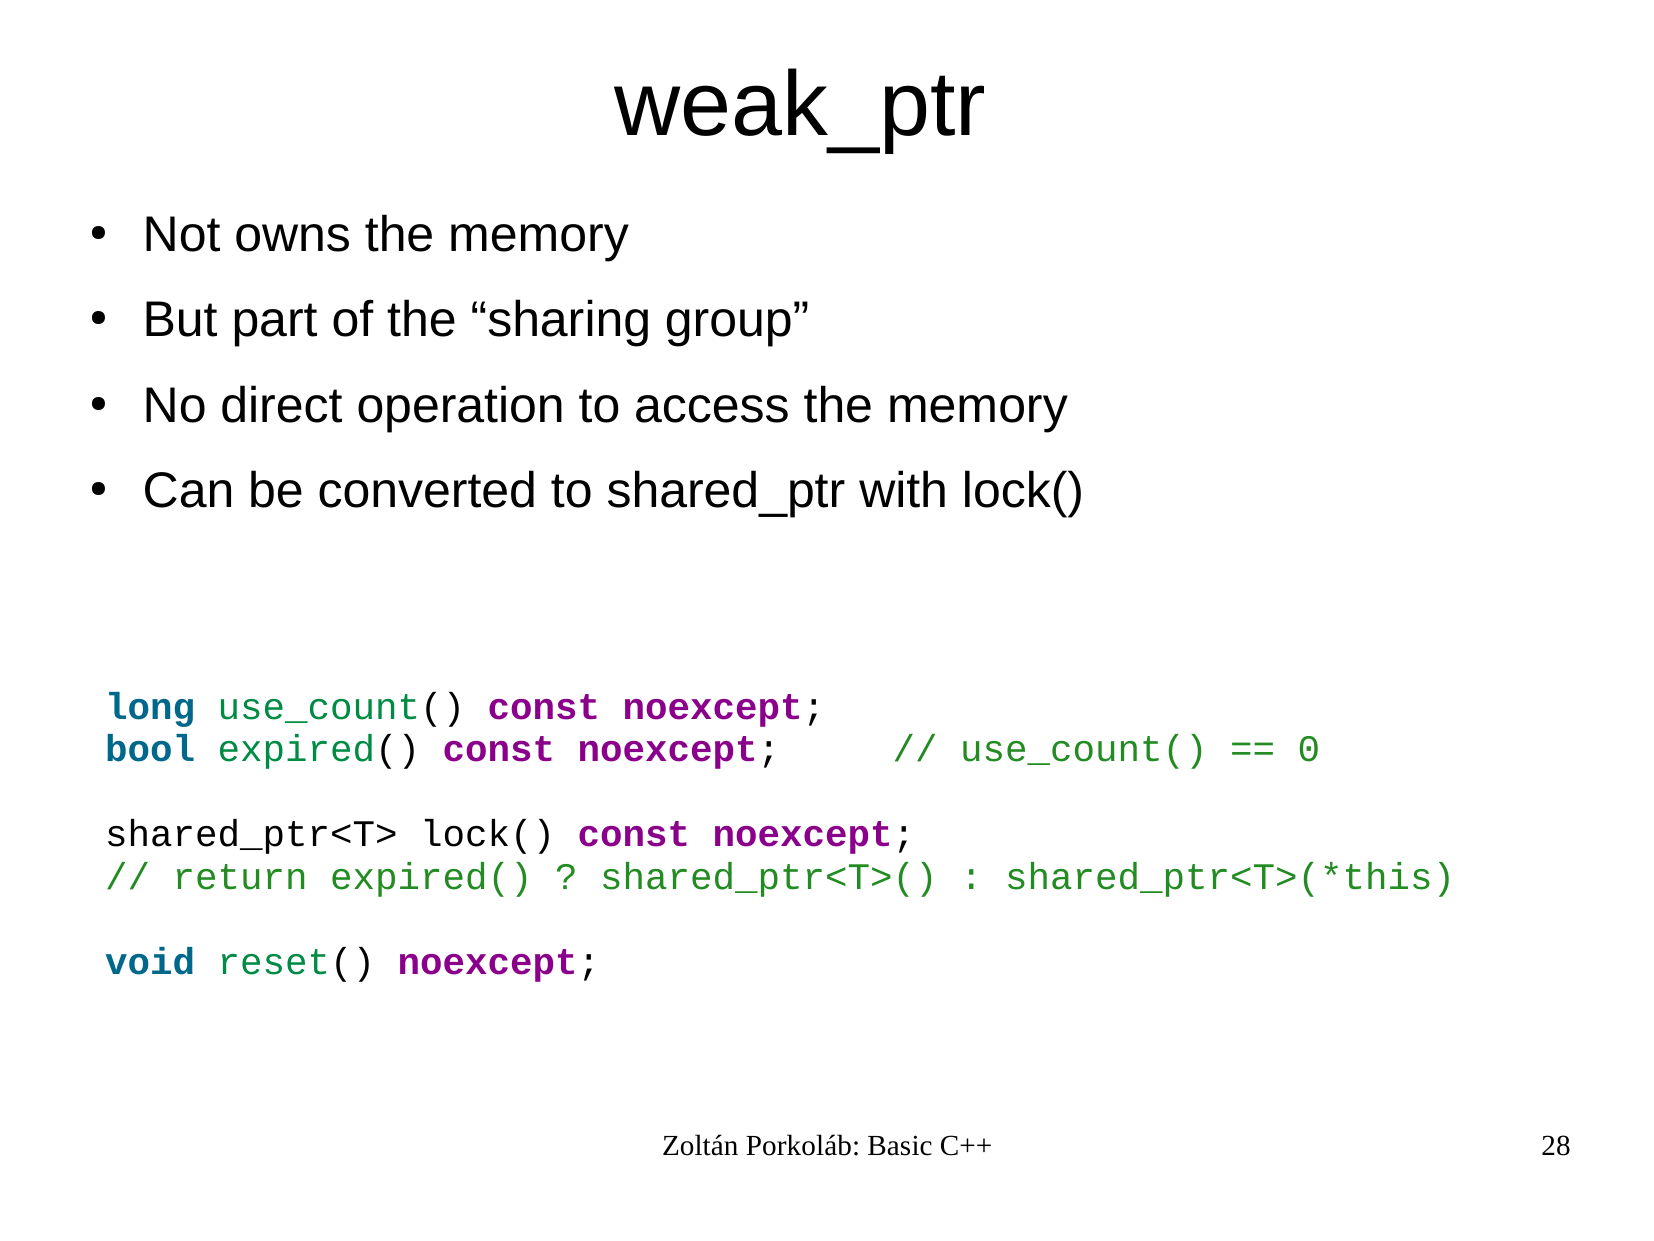

# weak_ptr
Not owns the memory
But part of the “sharing group”
No direct operation to access the memory
Can be converted to shared_ptr with lock()
long use_count() const noexcept;
bool expired() const noexcept; // use_count() == 0
shared_ptr<T> lock() const noexcept;
// return expired() ? shared_ptr<T>() : shared_ptr<T>(*this)
void reset() noexcept;
Zoltán Porkoláb: Basic C++
28